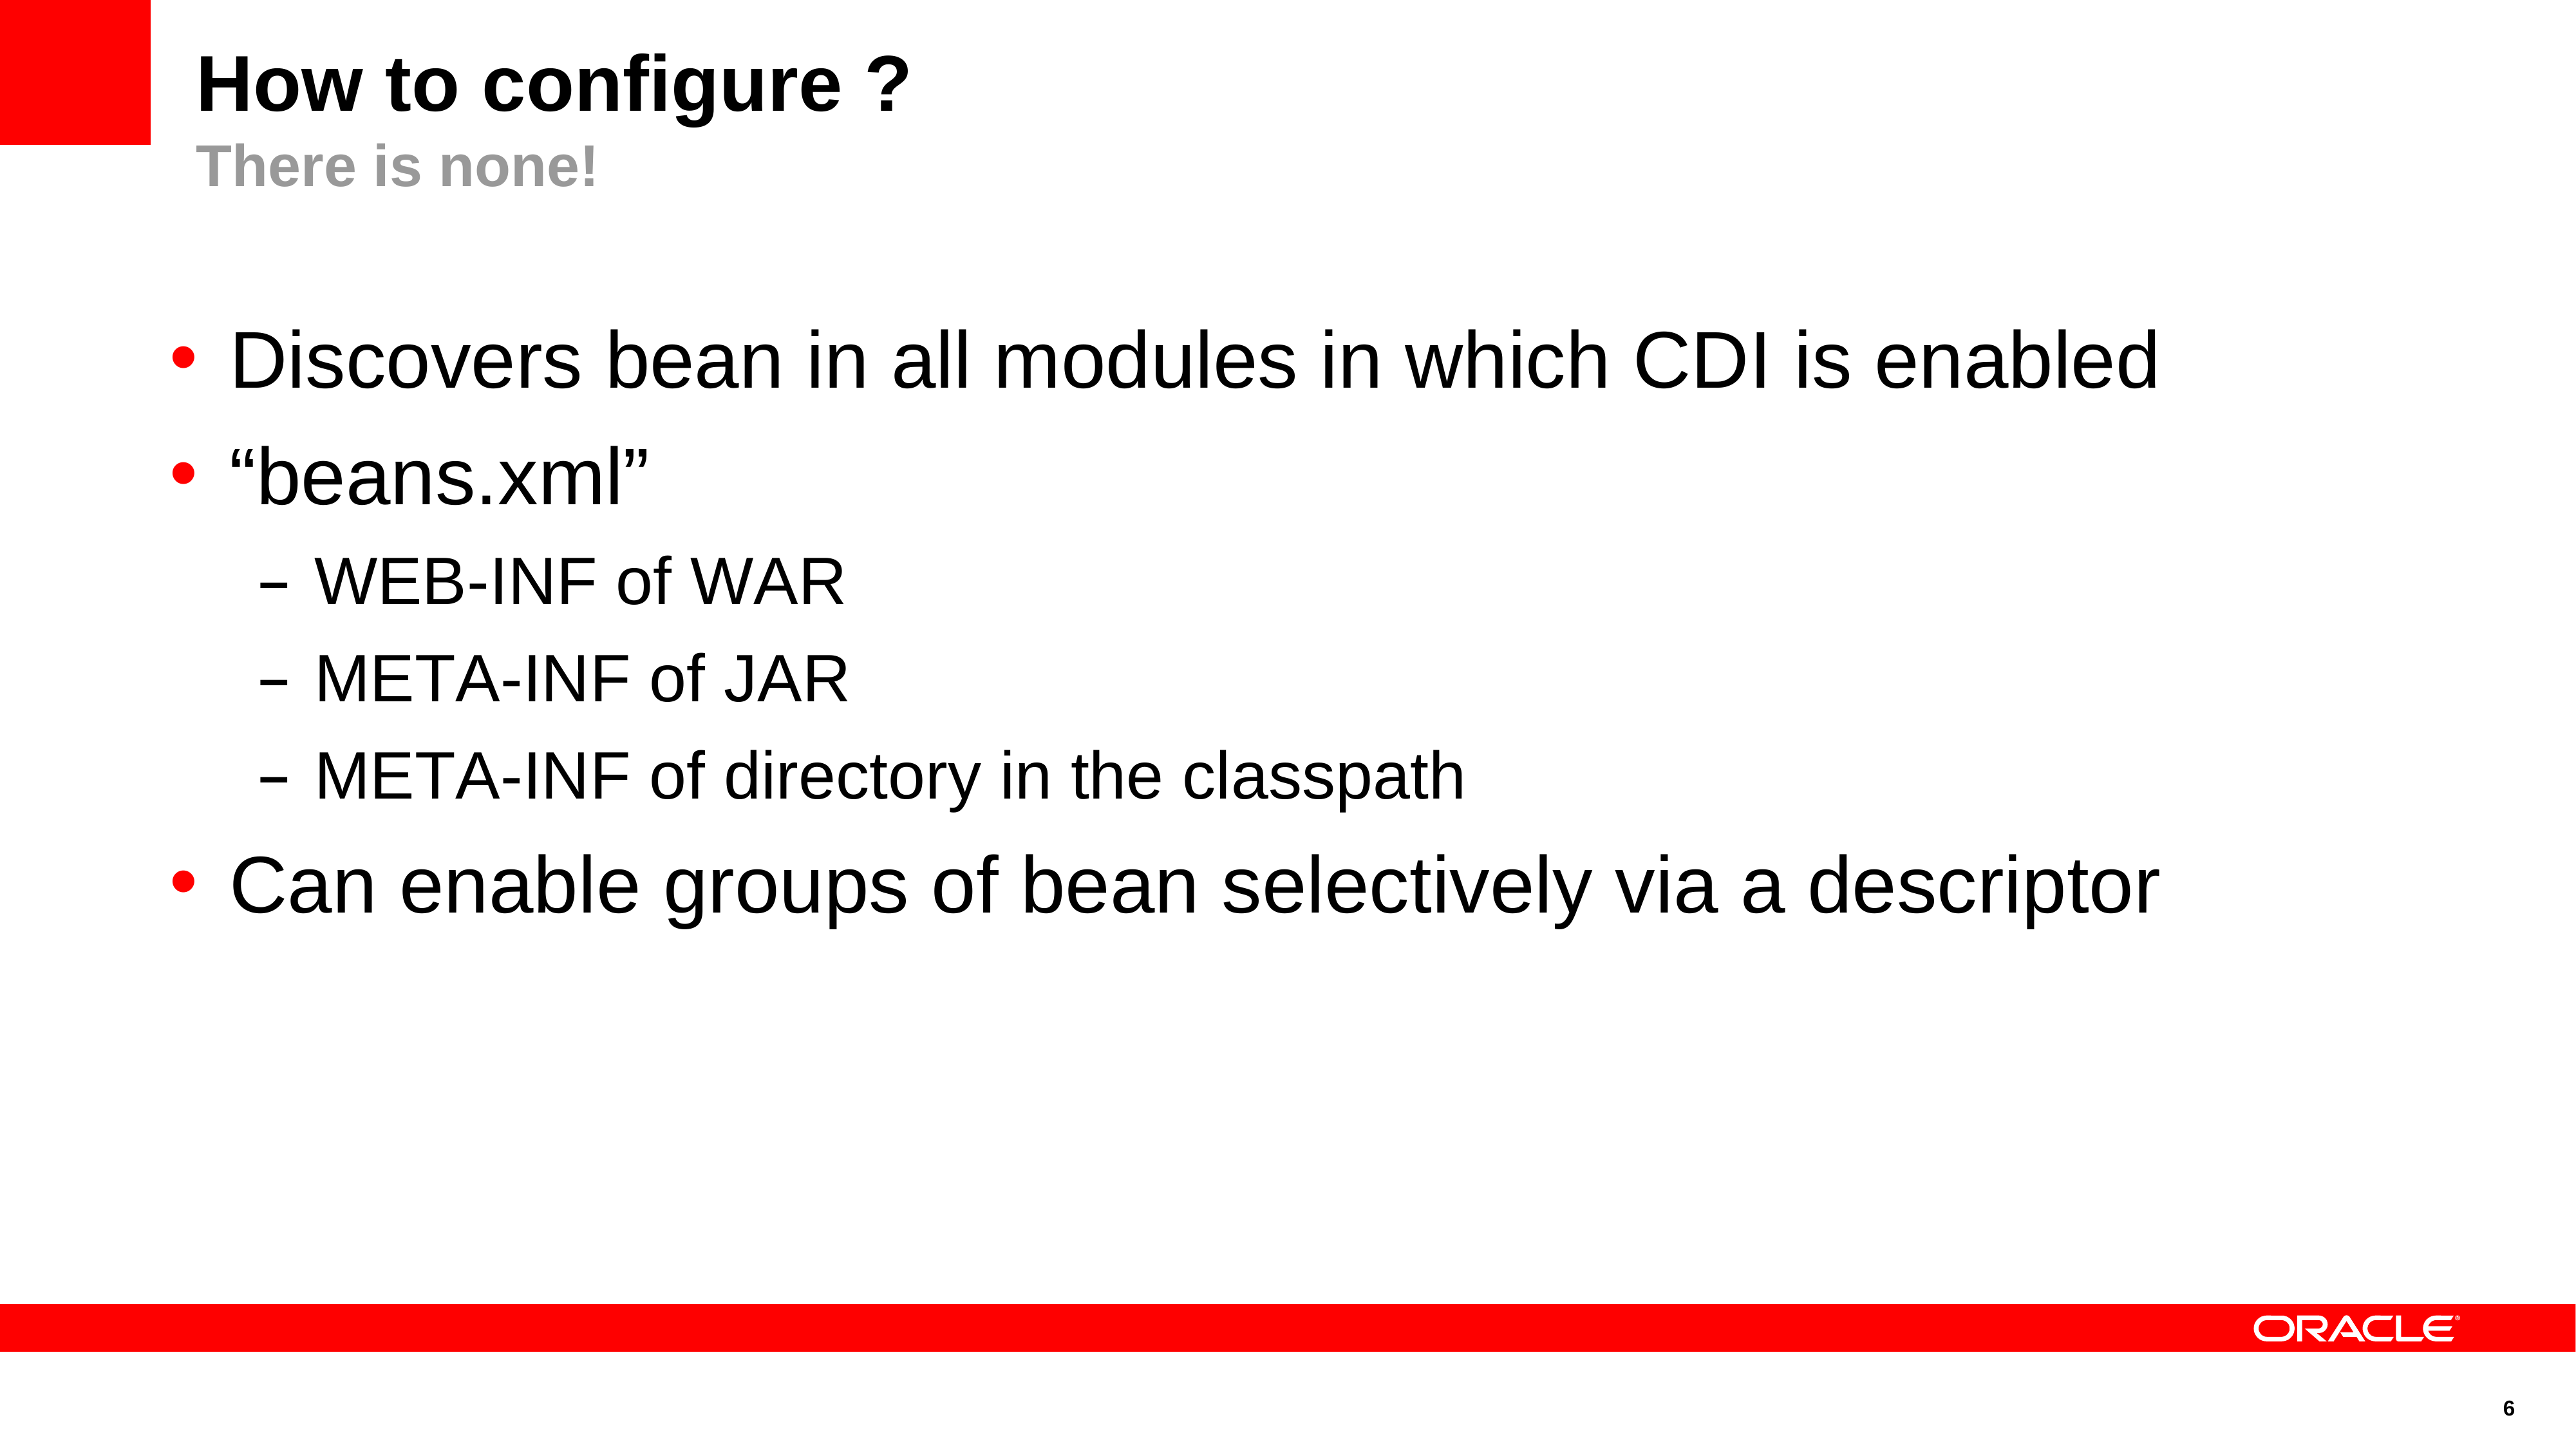

# How to configure ? There is none!
Discovers bean in all modules in which CDI is enabled
“beans.xml”
WEB-INF of WAR
META-INF of JAR
META-INF of directory in the classpath
Can enable groups of bean selectively via a descriptor